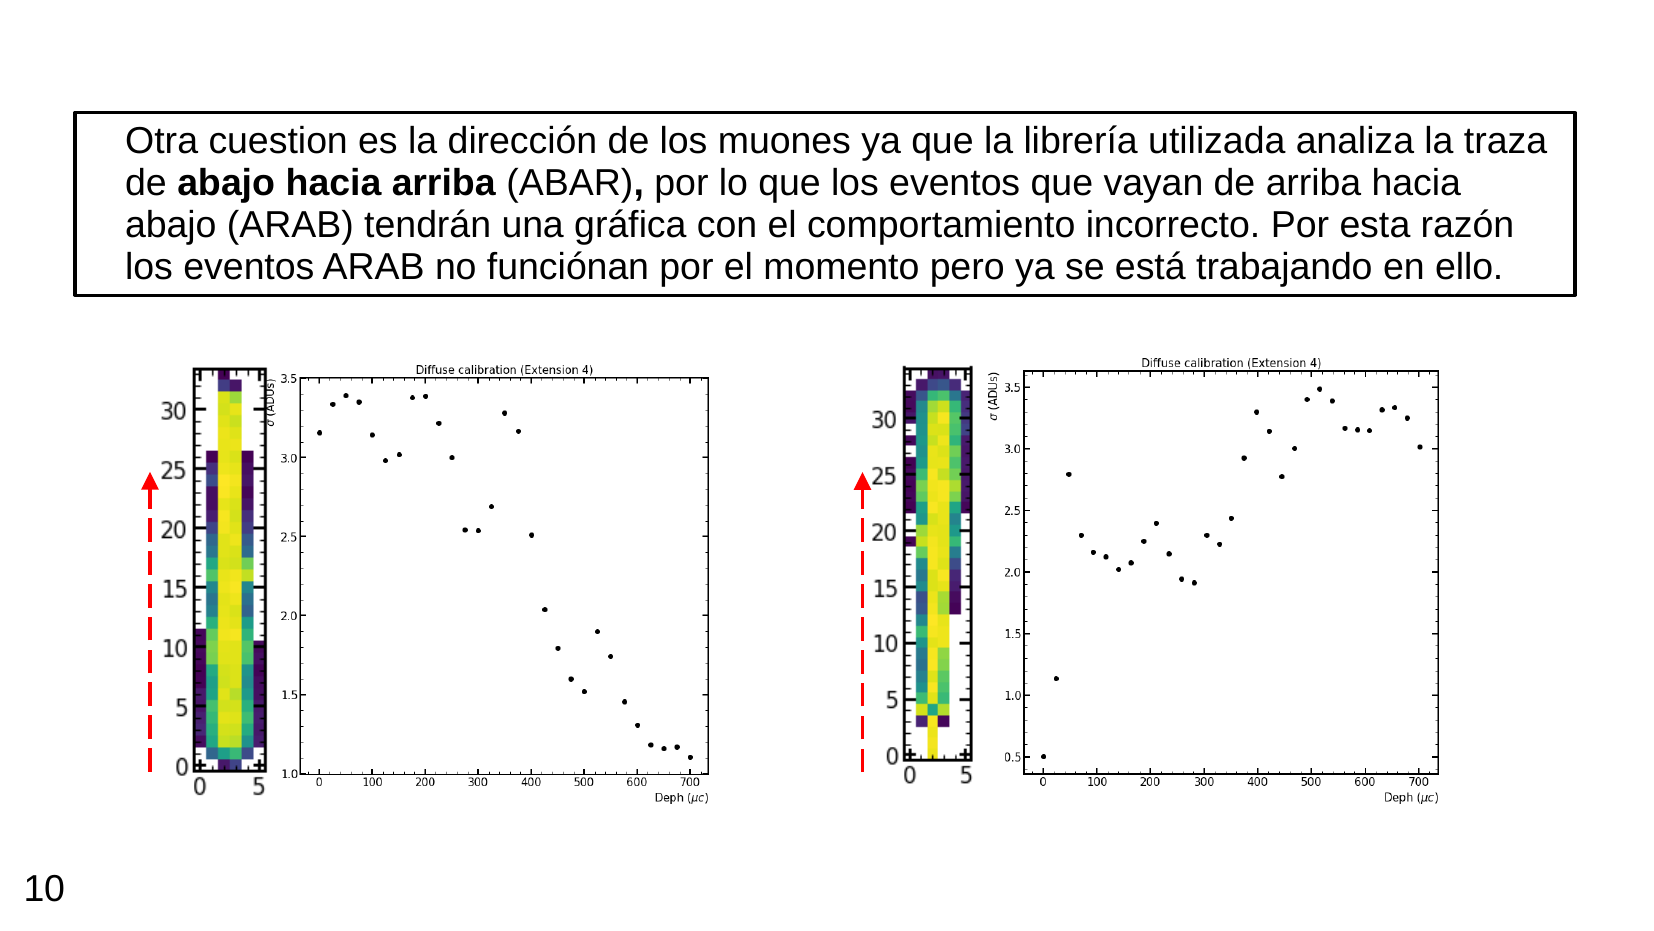

Otra cuestion es la dirección de los muones ya que la librería utilizada analiza la traza de abajo hacia arriba (ABAR), por lo que los eventos que vayan de arriba hacia abajo (ARAB) tendrán una gráfica con el comportamiento incorrecto. Por esta razón los eventos ARAB no funciónan por el momento pero ya se está trabajando en ello.